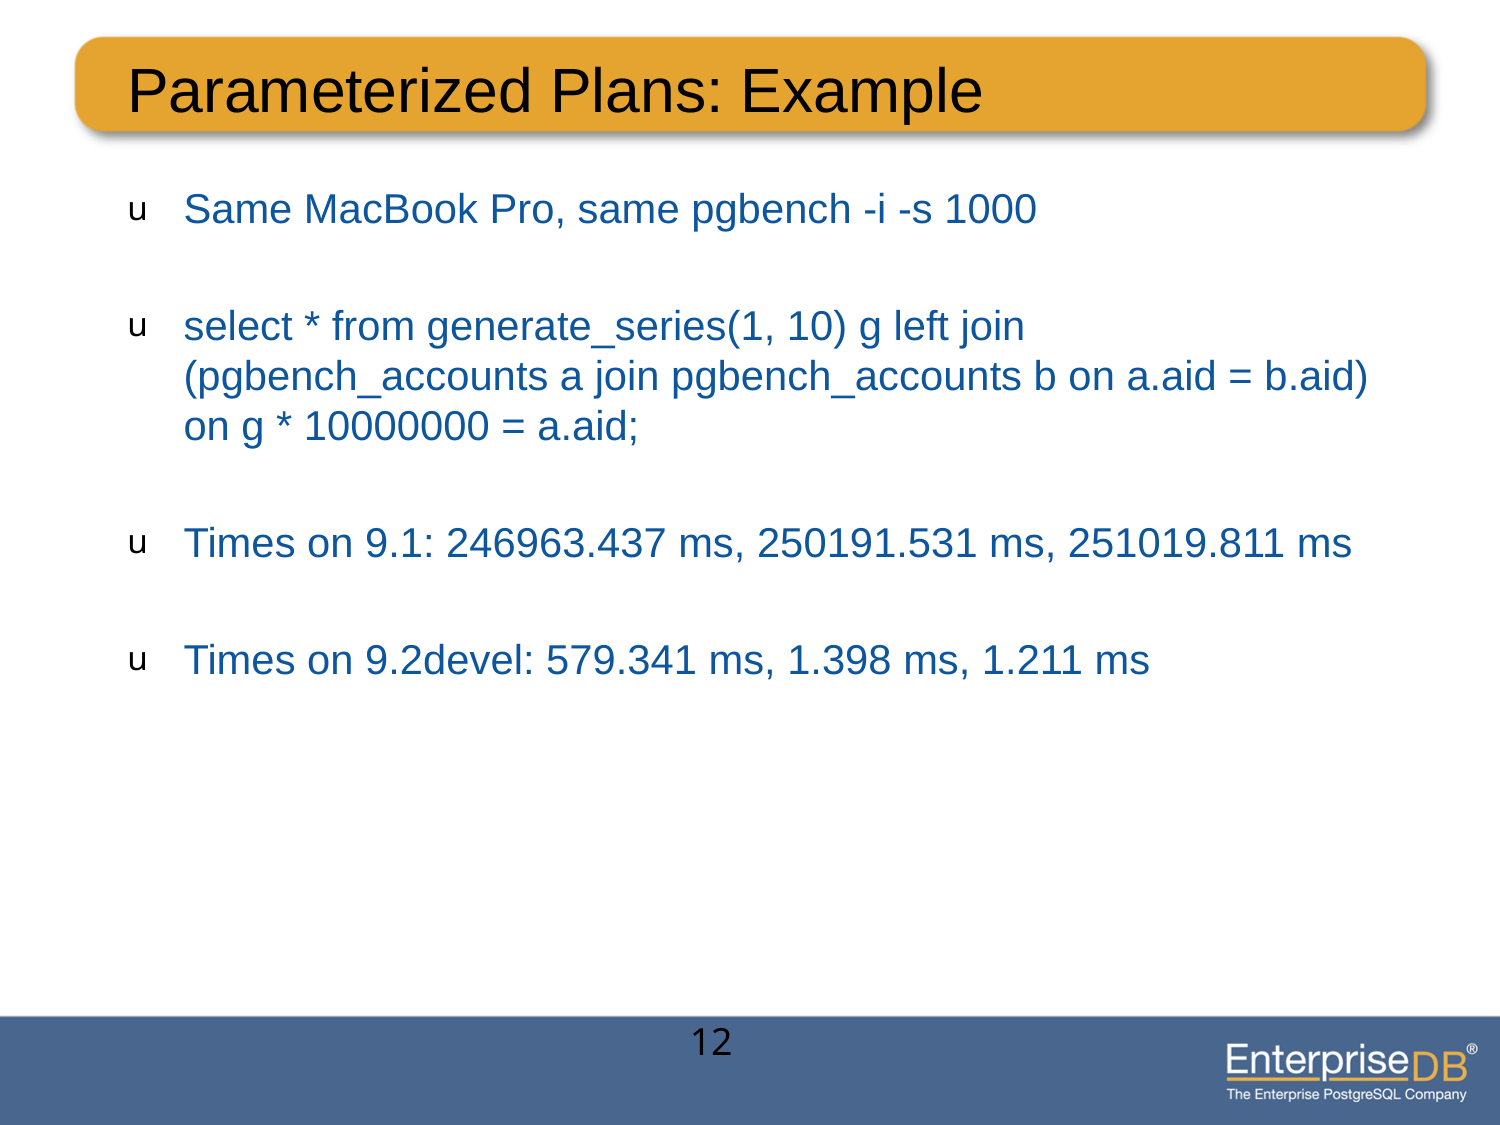

# Parameterized Plans: Example
Same MacBook Pro, same pgbench -i -s 1000
select * from generate_series(1, 10) g left join (pgbench_accounts a join pgbench_accounts b on a.aid = b.aid) on g * 10000000 = a.aid;
Times on 9.1: 246963.437 ms, 250191.531 ms, 251019.811 ms
Times on 9.2devel: 579.341 ms, 1.398 ms, 1.211 ms